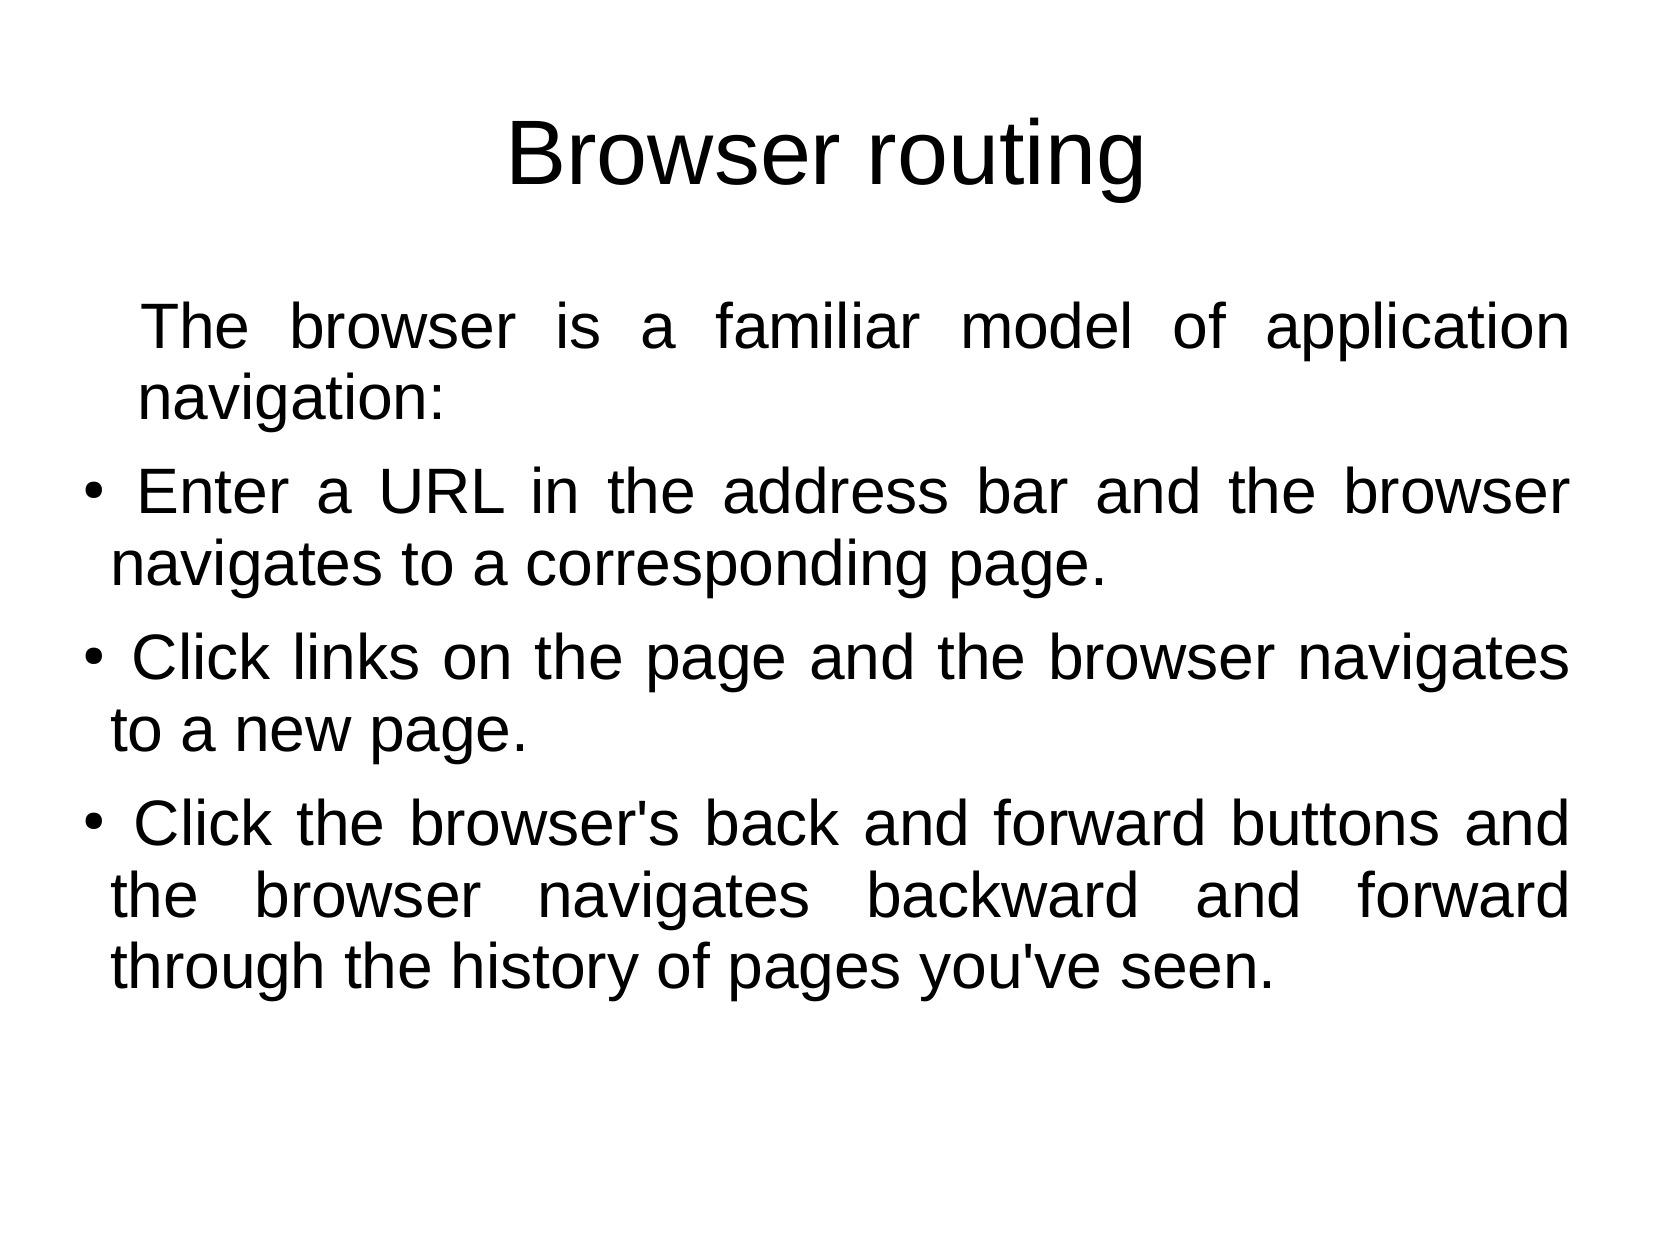

# Browser routing
The browser is a familiar model of application navigation:
 Enter a URL in the address bar and the browser navigates to a corresponding page.
 Click links on the page and the browser navigates to a new page.
 Click the browser's back and forward buttons and the browser navigates backward and forward through the history of pages you've seen.